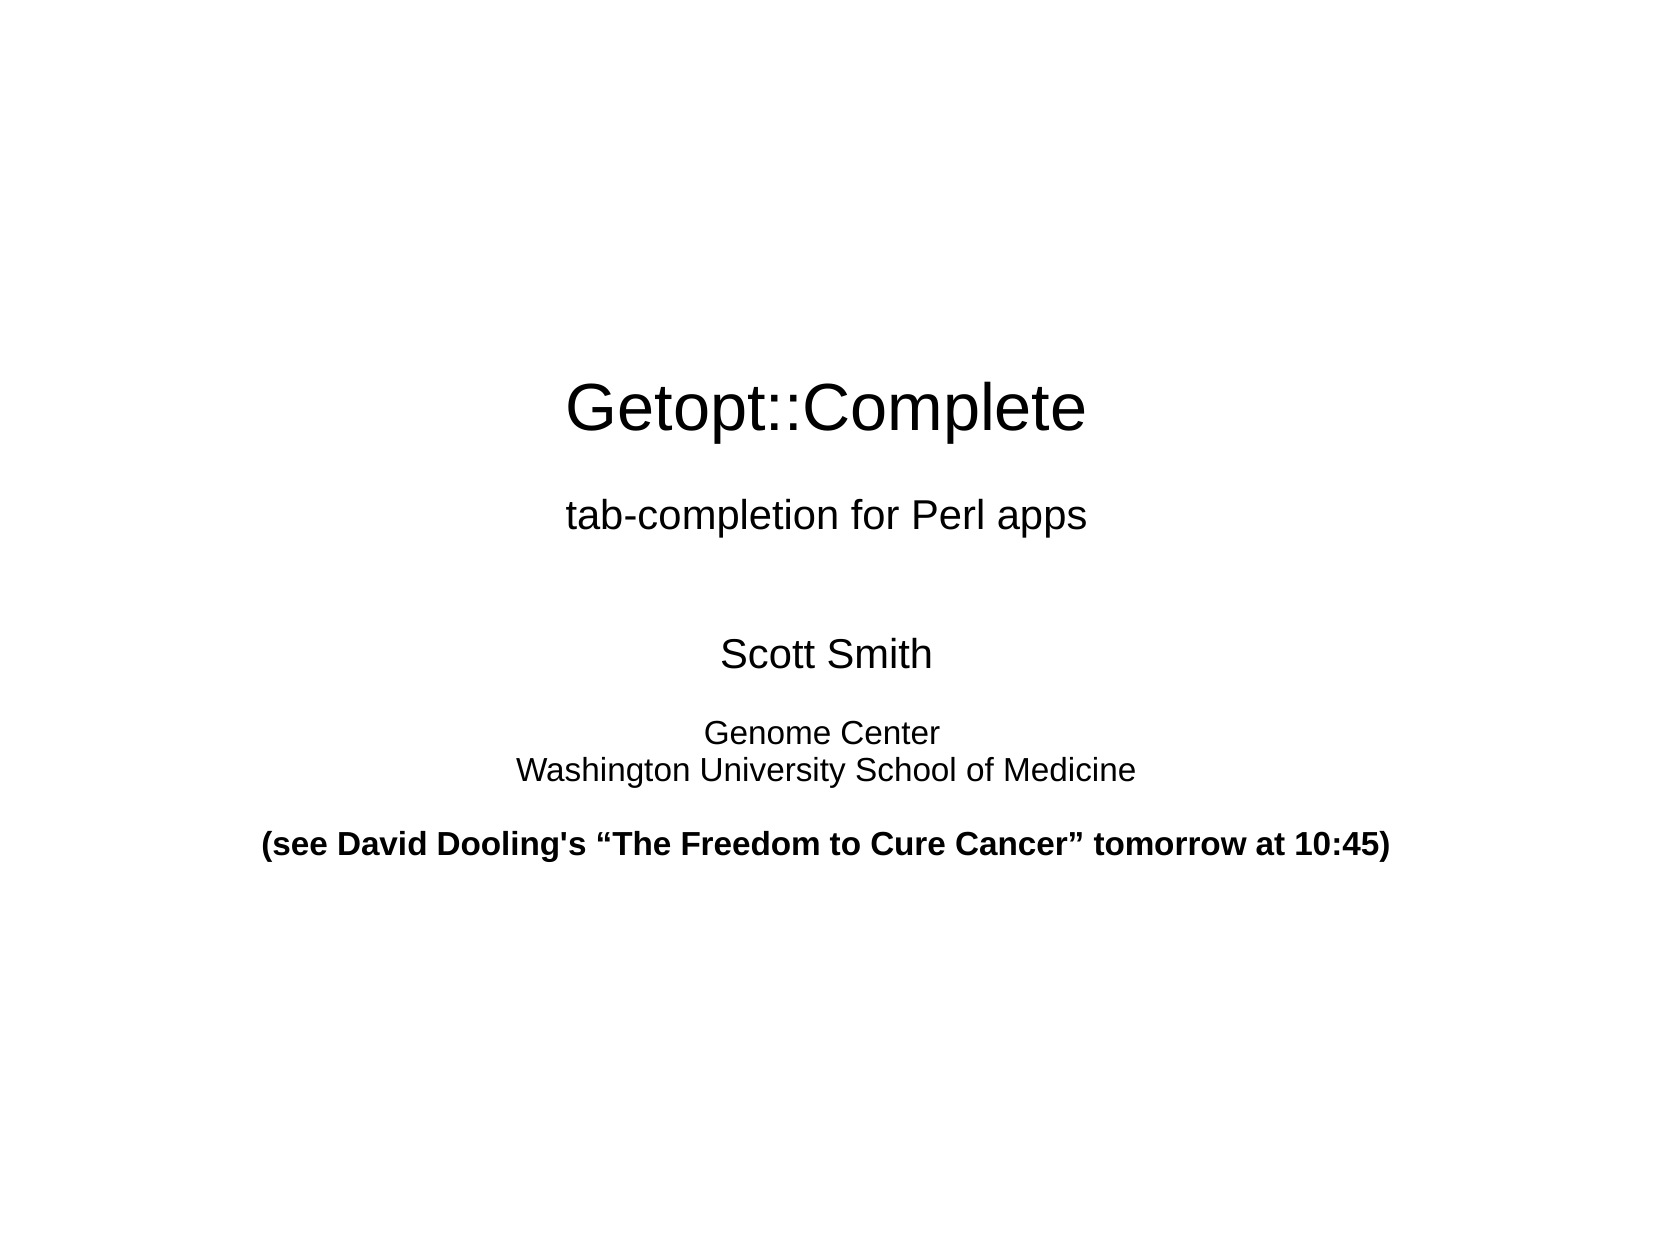

# Getopt::Complete
tab-completion for Perl apps
Scott Smith
Genome Center
Washington University School of Medicine
(see David Dooling's “The Freedom to Cure Cancer” tomorrow at 10:45)